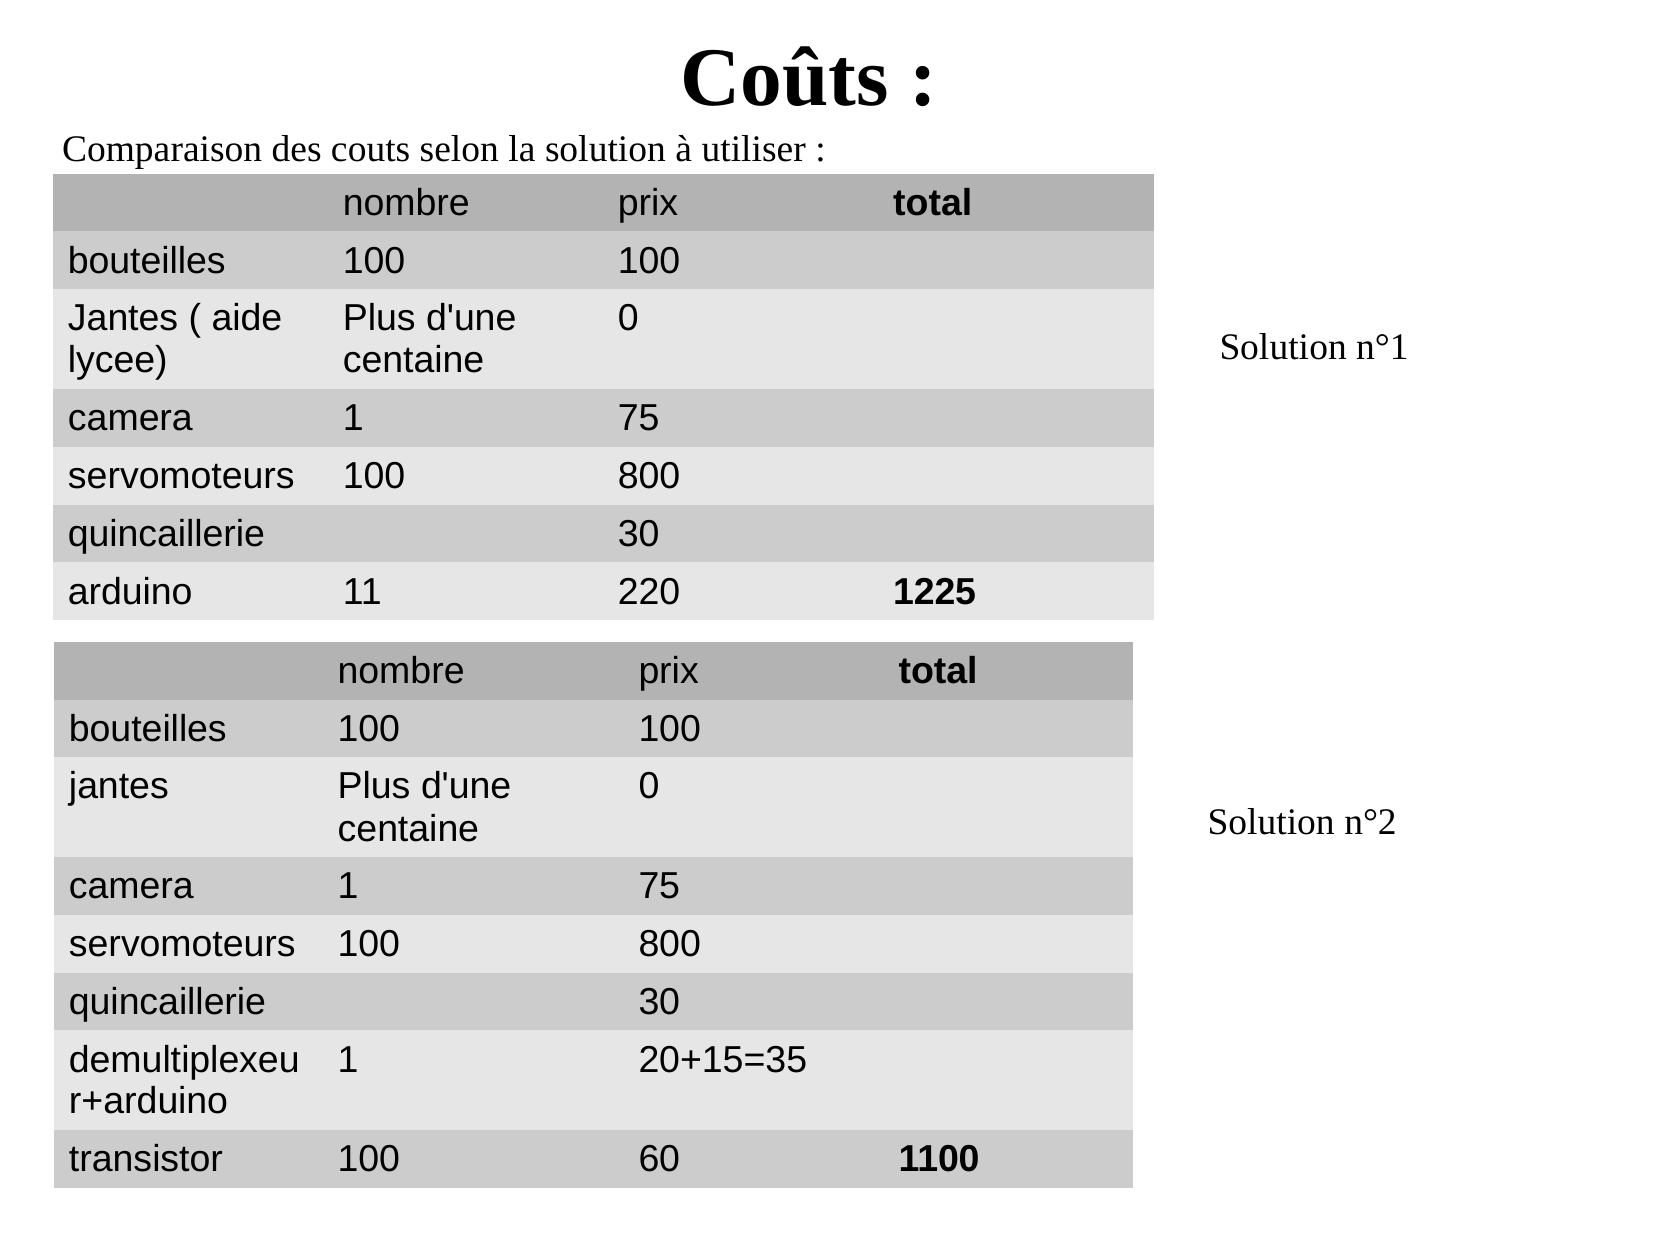

Coûts :
Comparaison des couts selon la solution à utiliser :
| | nombre | prix | total |
| --- | --- | --- | --- |
| bouteilles | 100 | 100 | |
| Jantes ( aide lycee) | Plus d'une centaine | 0 | |
| camera | 1 | 75 | |
| servomoteurs | 100 | 800 | |
| quincaillerie | | 30 | |
| arduino | 11 | 220 | 1225 |
Solution n°1
| | nombre | prix | total |
| --- | --- | --- | --- |
| bouteilles | 100 | 100 | |
| jantes | Plus d'une centaine | 0 | |
| camera | 1 | 75 | |
| servomoteurs | 100 | 800 | |
| quincaillerie | | 30 | |
| demultiplexeur+arduino | 1 | 20+15=35 | |
| transistor | 100 | 60 | 1100 |
Solution n°2